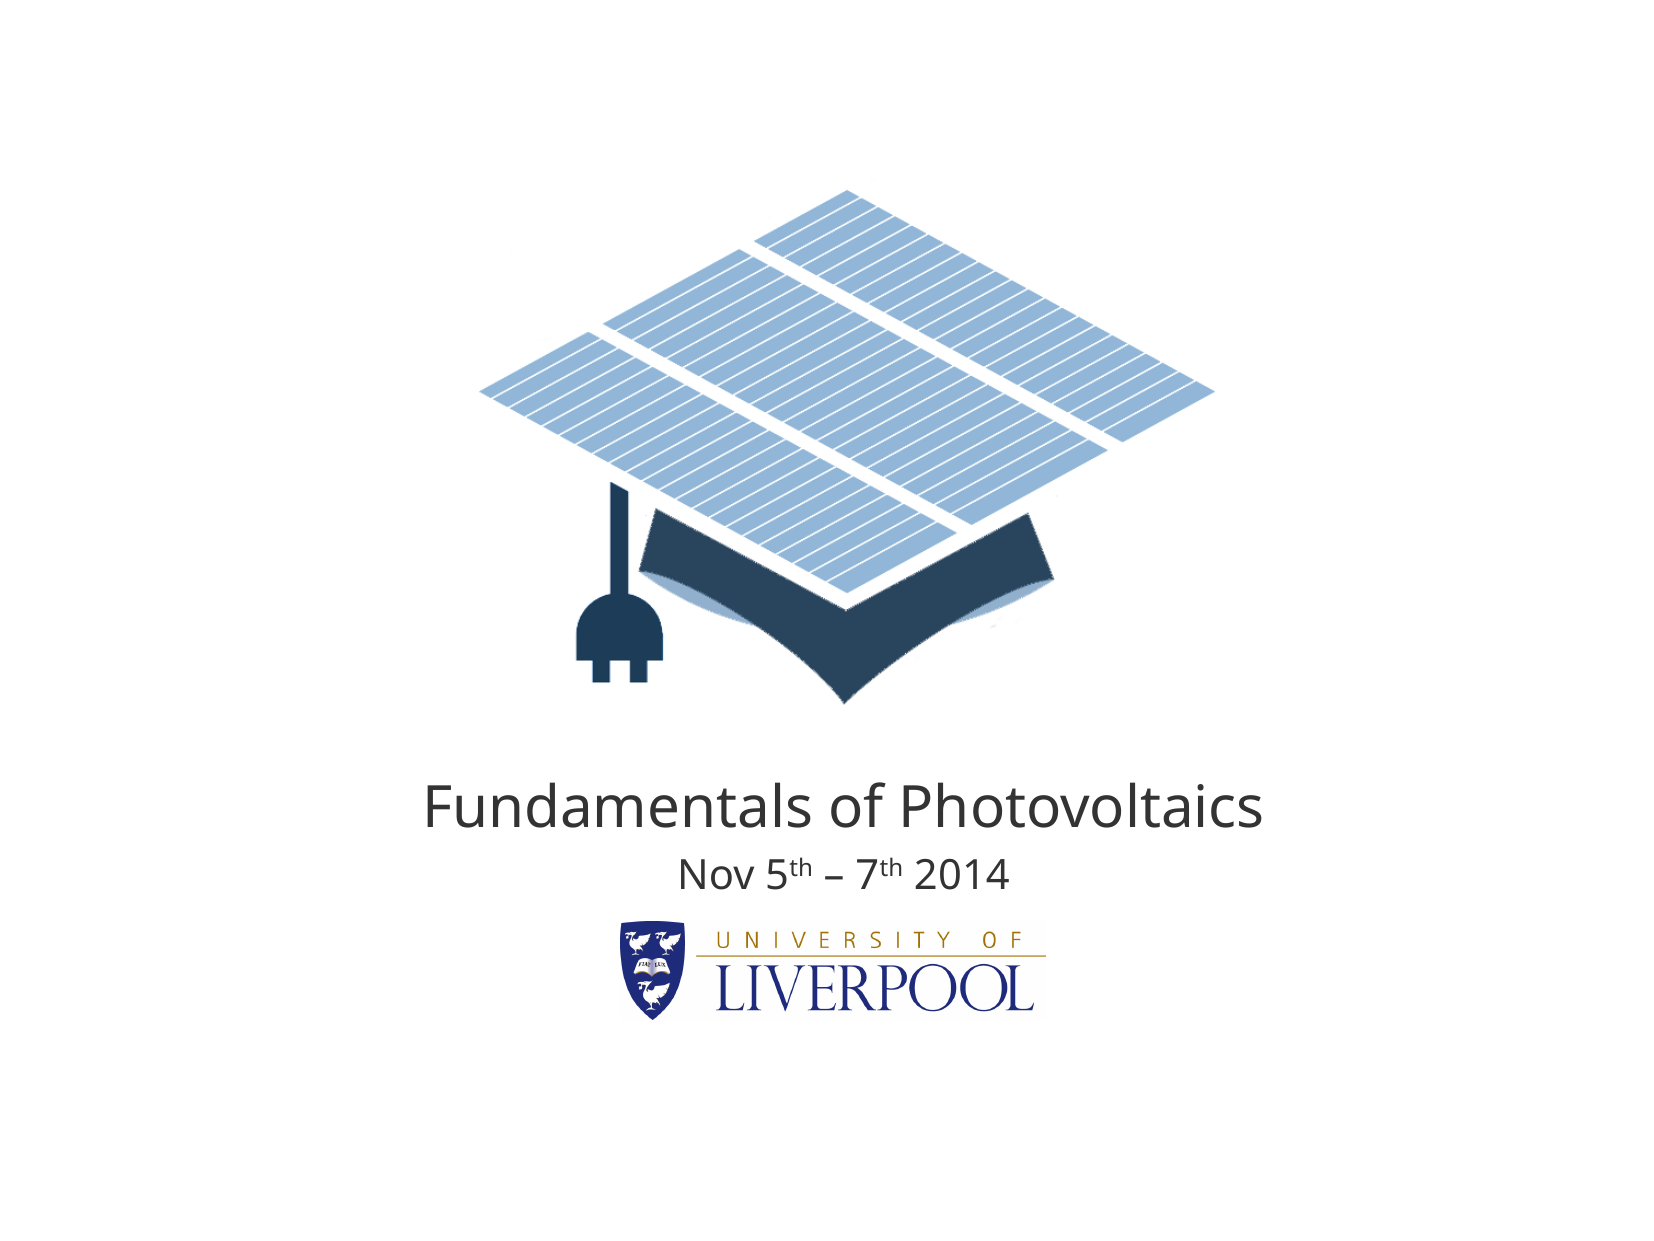

Fundamentals of Photovoltaics
Nov 5th – 7th 2014